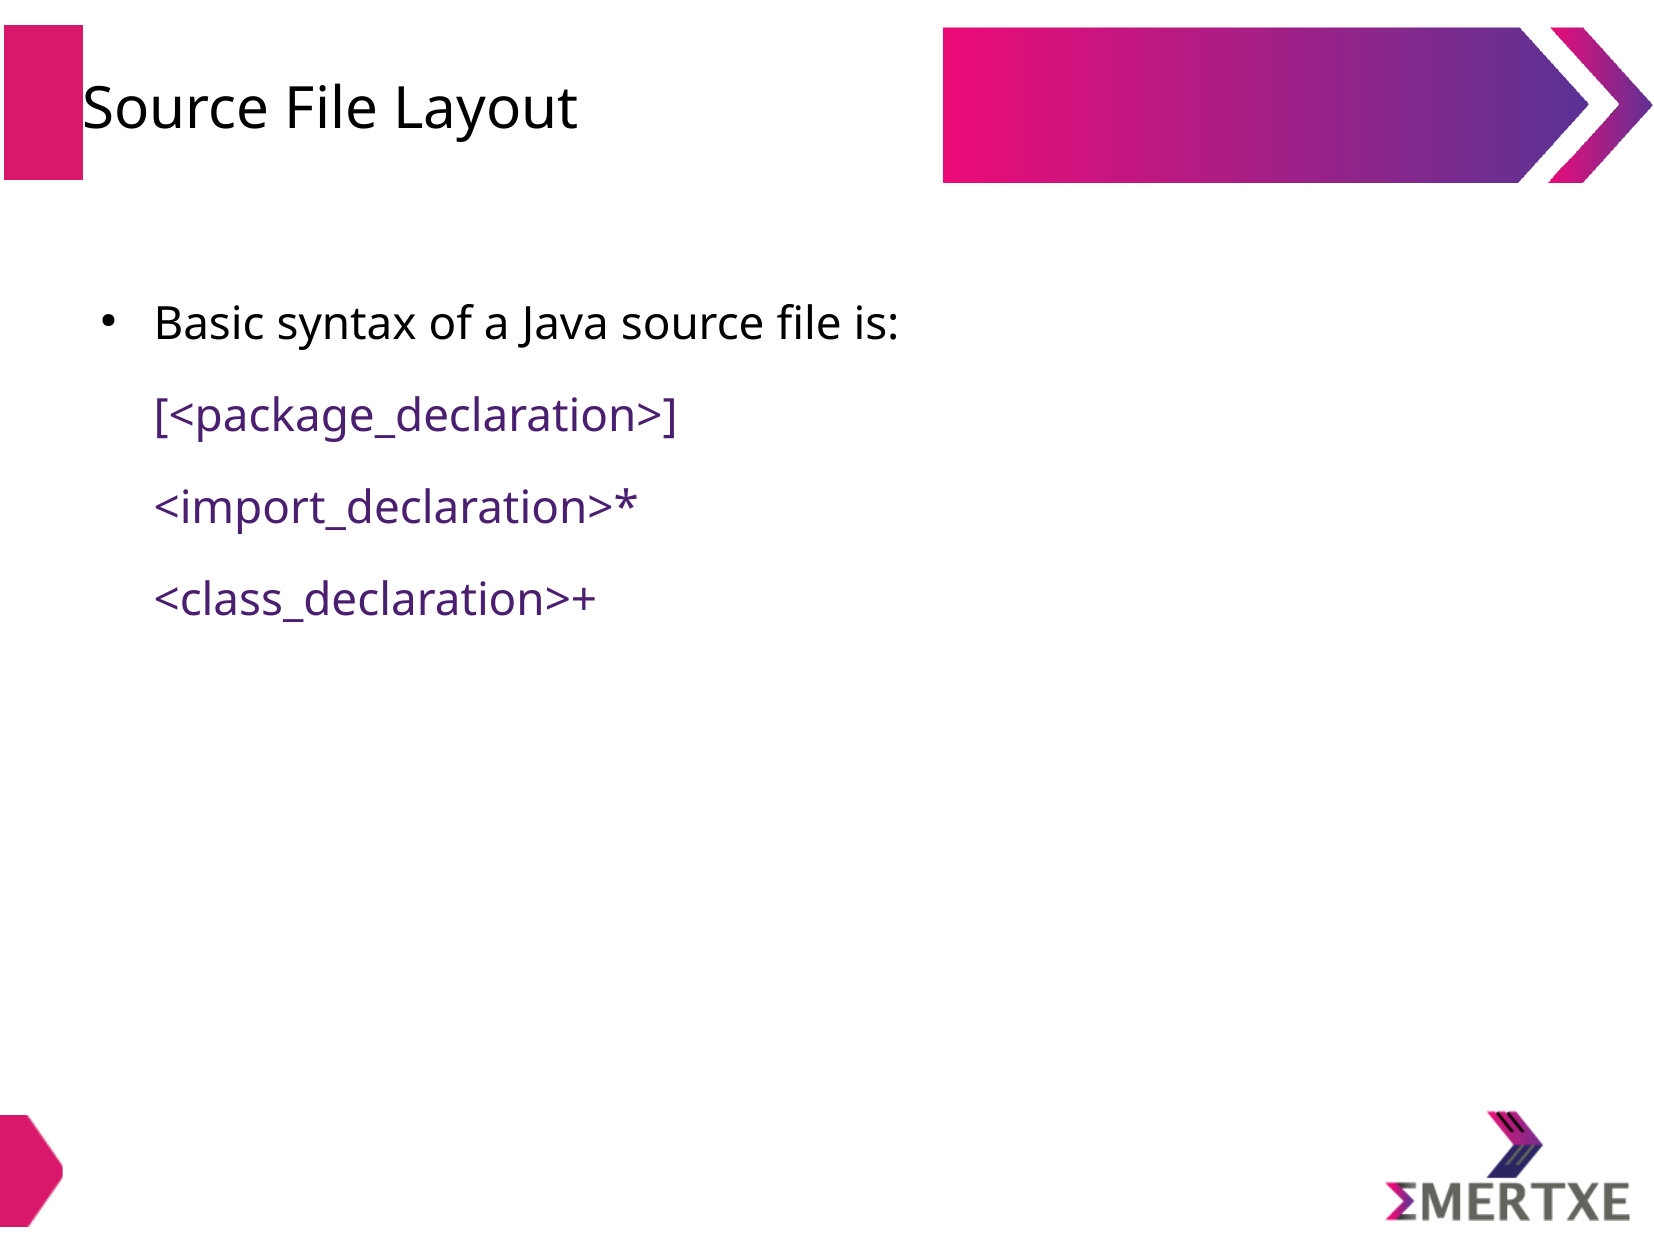

# Source File Layout
Basic syntax of a Java source file is:
[<package_declaration>]
<import_declaration>*
<class_declaration>+